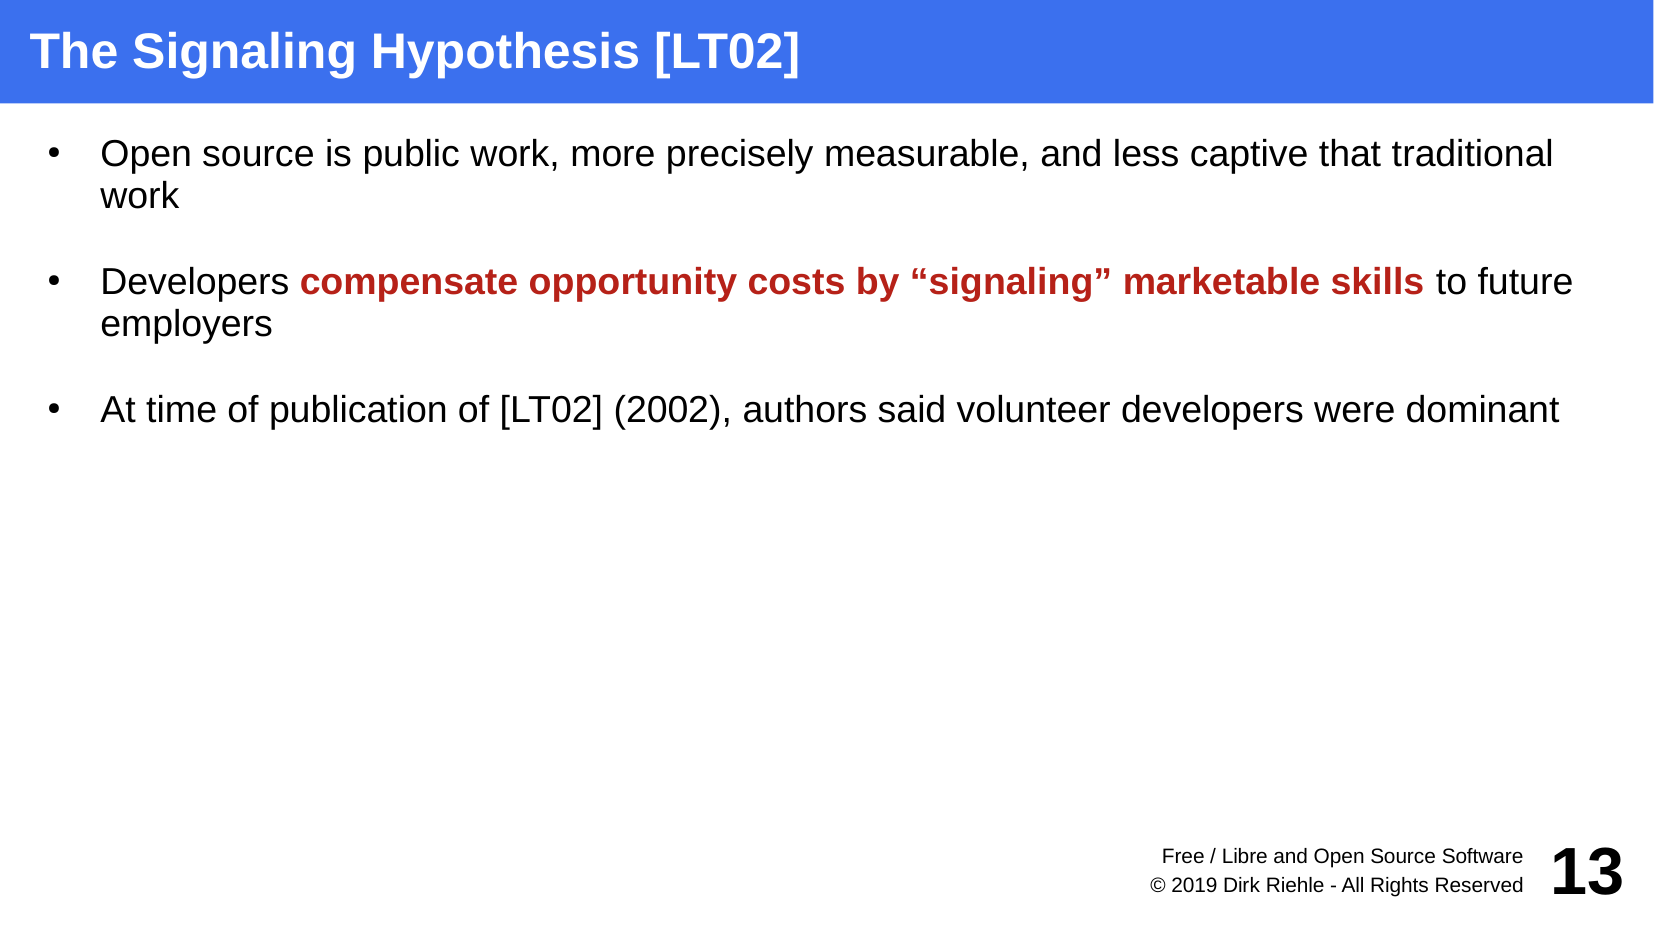

# The Signaling Hypothesis [LT02]
Open source is public work, more precisely measurable, and less captive that traditional work
Developers compensate opportunity costs by “signaling” marketable skills to future employers
At time of publication of [LT02] (2002), authors said volunteer developers were dominant
Free / Libre and Open Source Software
13
© 2019 Dirk Riehle - All Rights Reserved